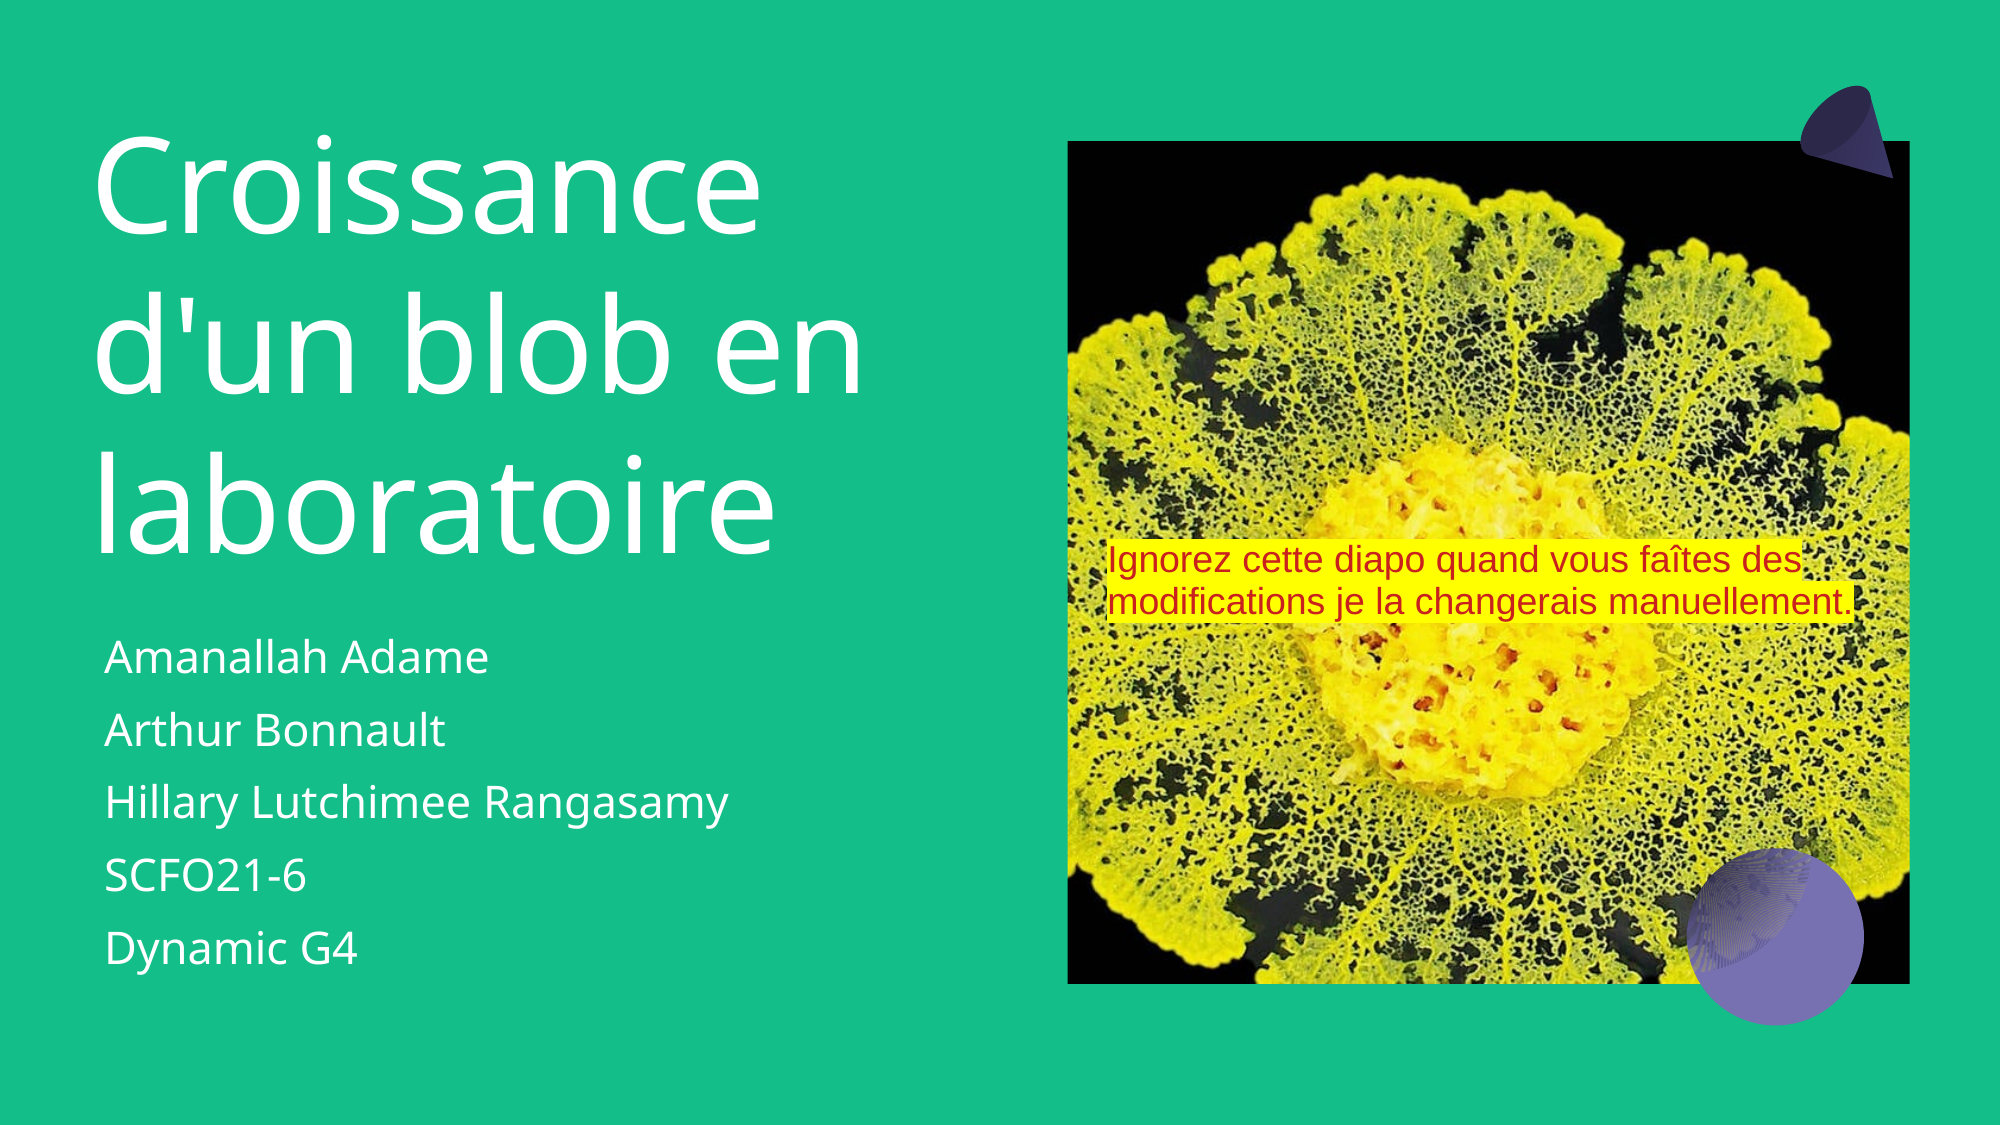

# Croissance d'un blob en laboratoire
Ignorez cette diapo quand vous faîtes des modifications je la changerais manuellement.
Amanallah Adame
Arthur Bonnault
Hillary Lutchimee Rangasamy
SCFO21-6
Dynamic G4